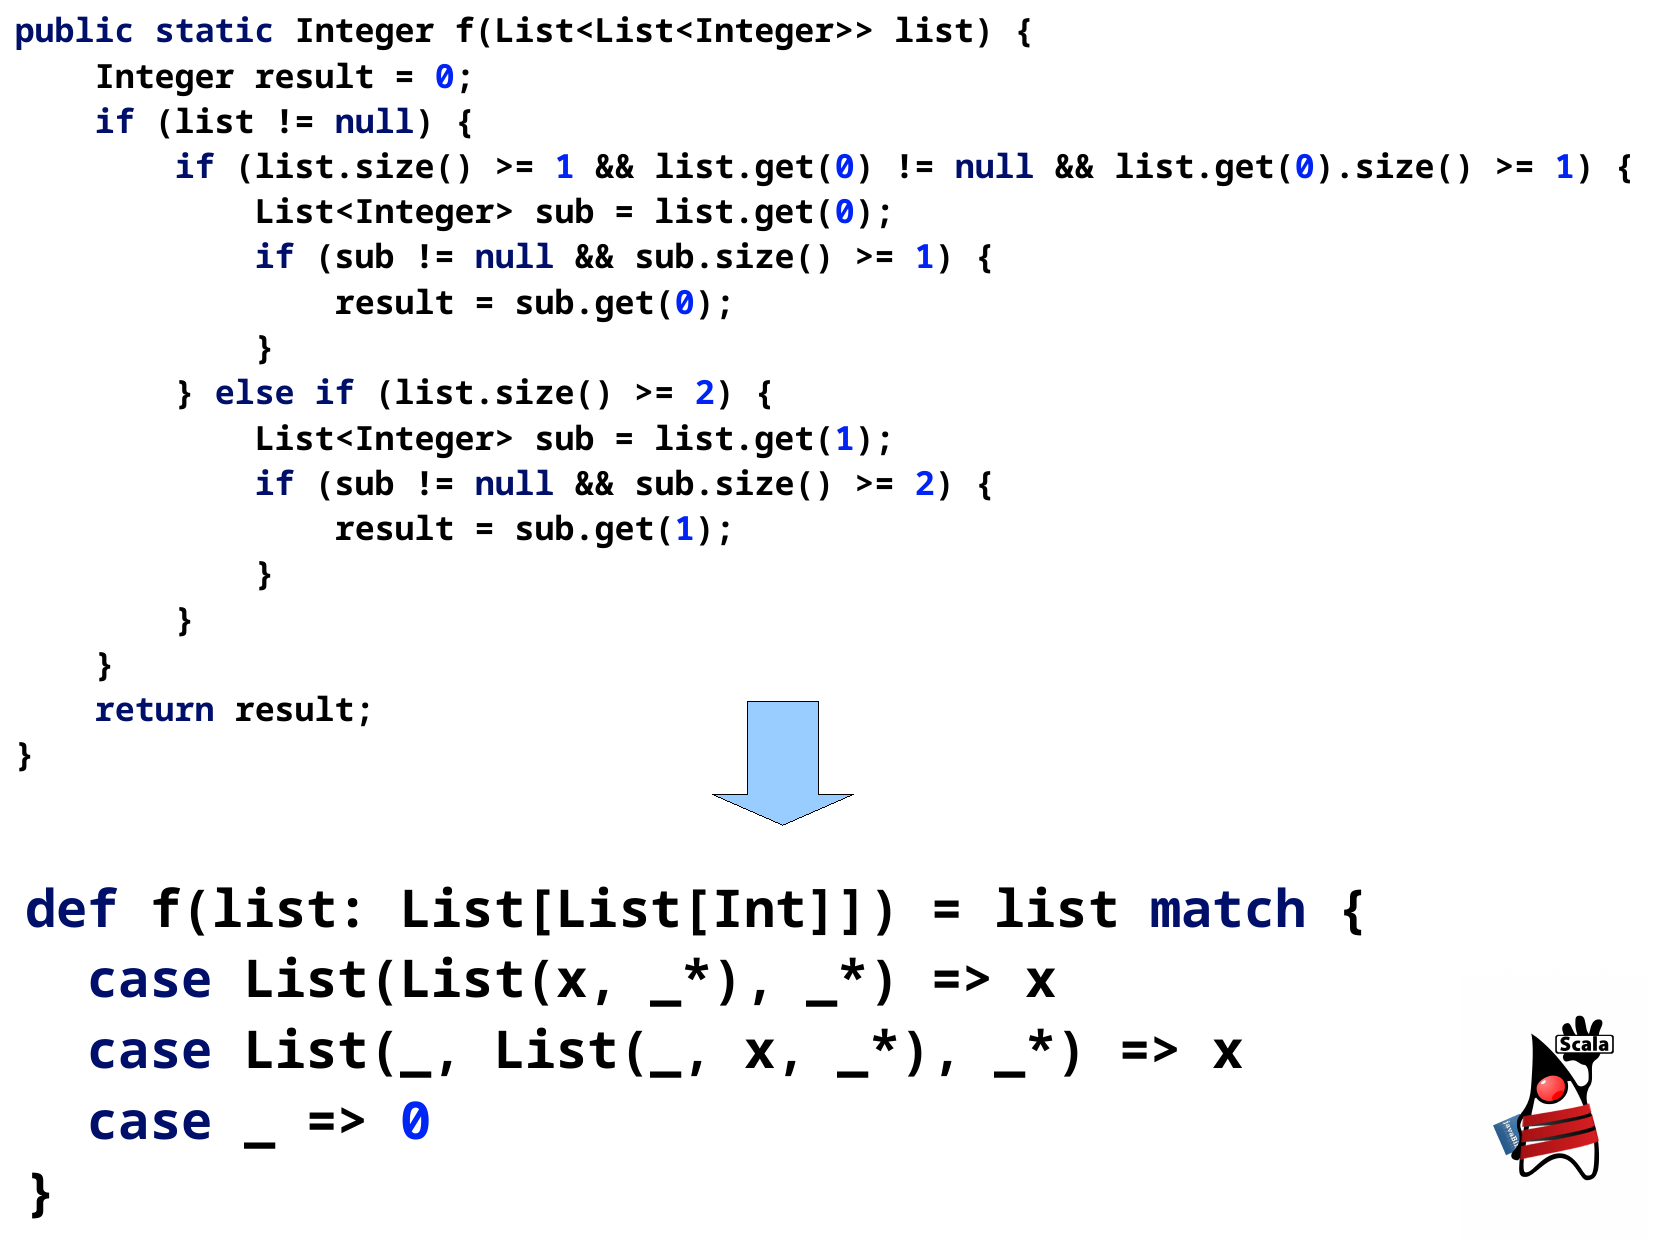

public static Integer f(List<List<Integer>> list) {
 Integer result = 0;
 if (list != null) {
 if (list.size() >= 1 && list.get(0) != null && list.get(0).size() >= 1) {
 List<Integer> sub = list.get(0);
 if (sub != null && sub.size() >= 1) {
 result = sub.get(0);
 }
 } else if (list.size() >= 2) {
 List<Integer> sub = list.get(1);
 if (sub != null && sub.size() >= 2) {
 result = sub.get(1);
 }
 }
 }
 return result;
}
def f(list: List[List[Int]]) = list match {
 case List(List(x, _*), _*) => x
 case List(_, List(_, x, _*), _*) => x
 case _ => 0
}